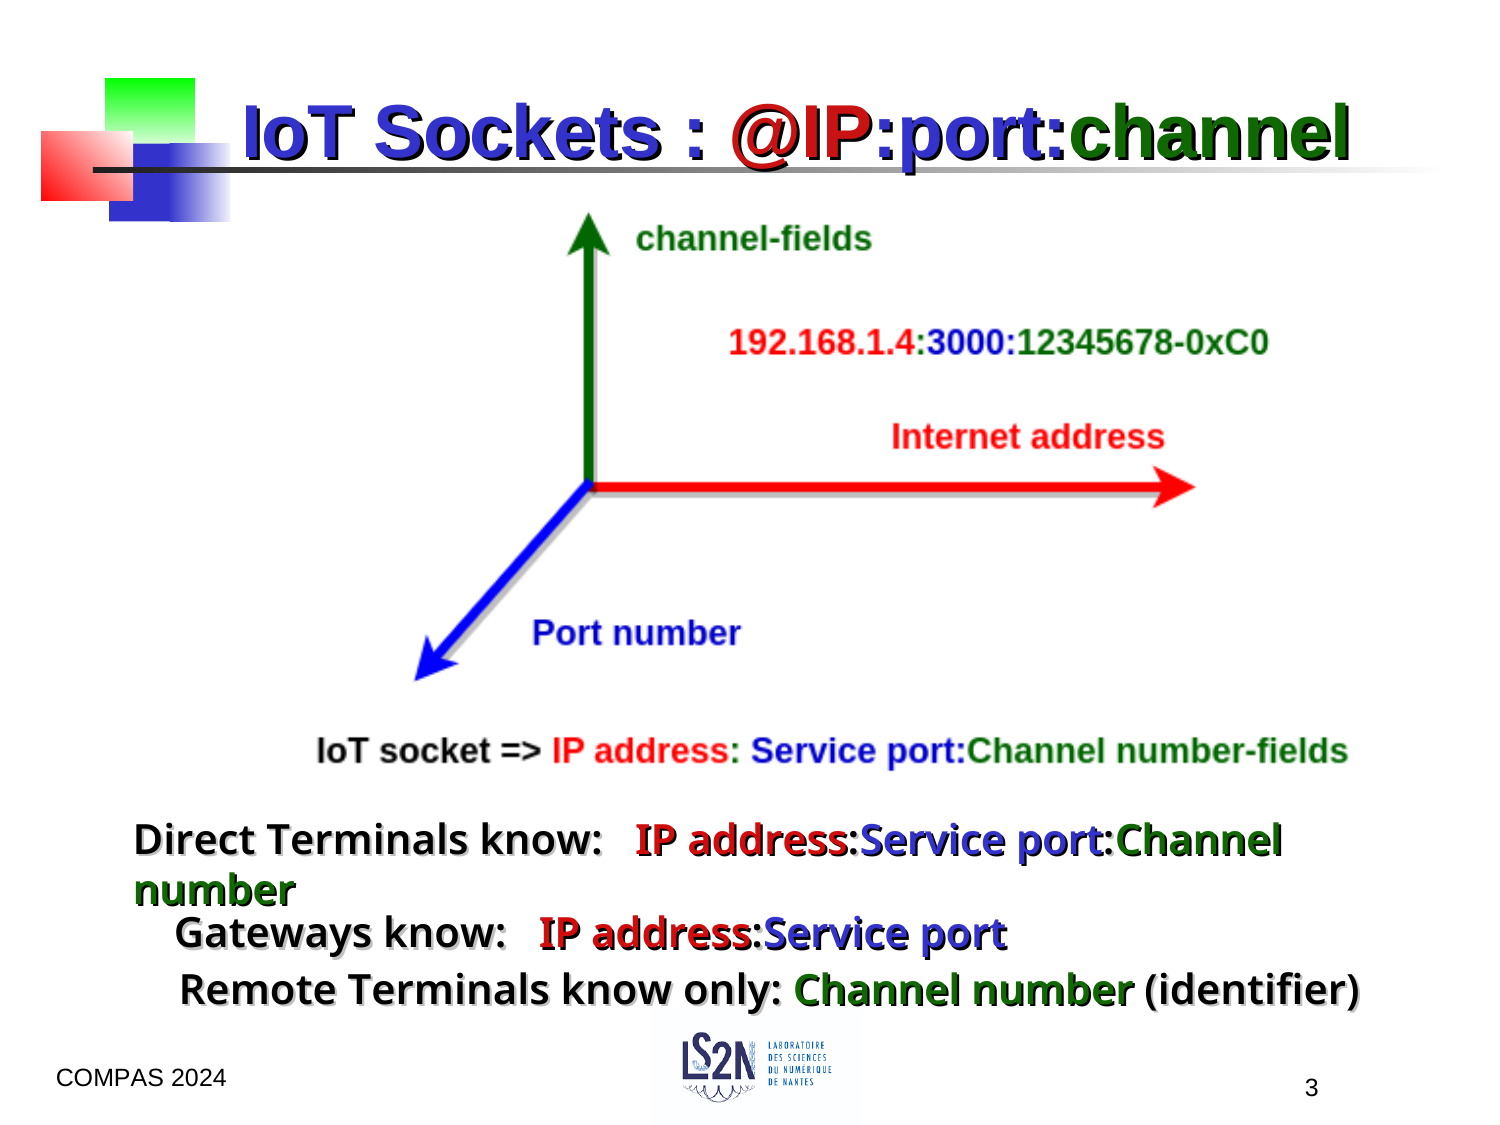

# IoT Sockets : @IP:port:channel
Direct Terminals know: IP address:Service port:Channel number
Gateways know: IP address:Service port
Remote Terminals know only: Channel number (identifier)
3